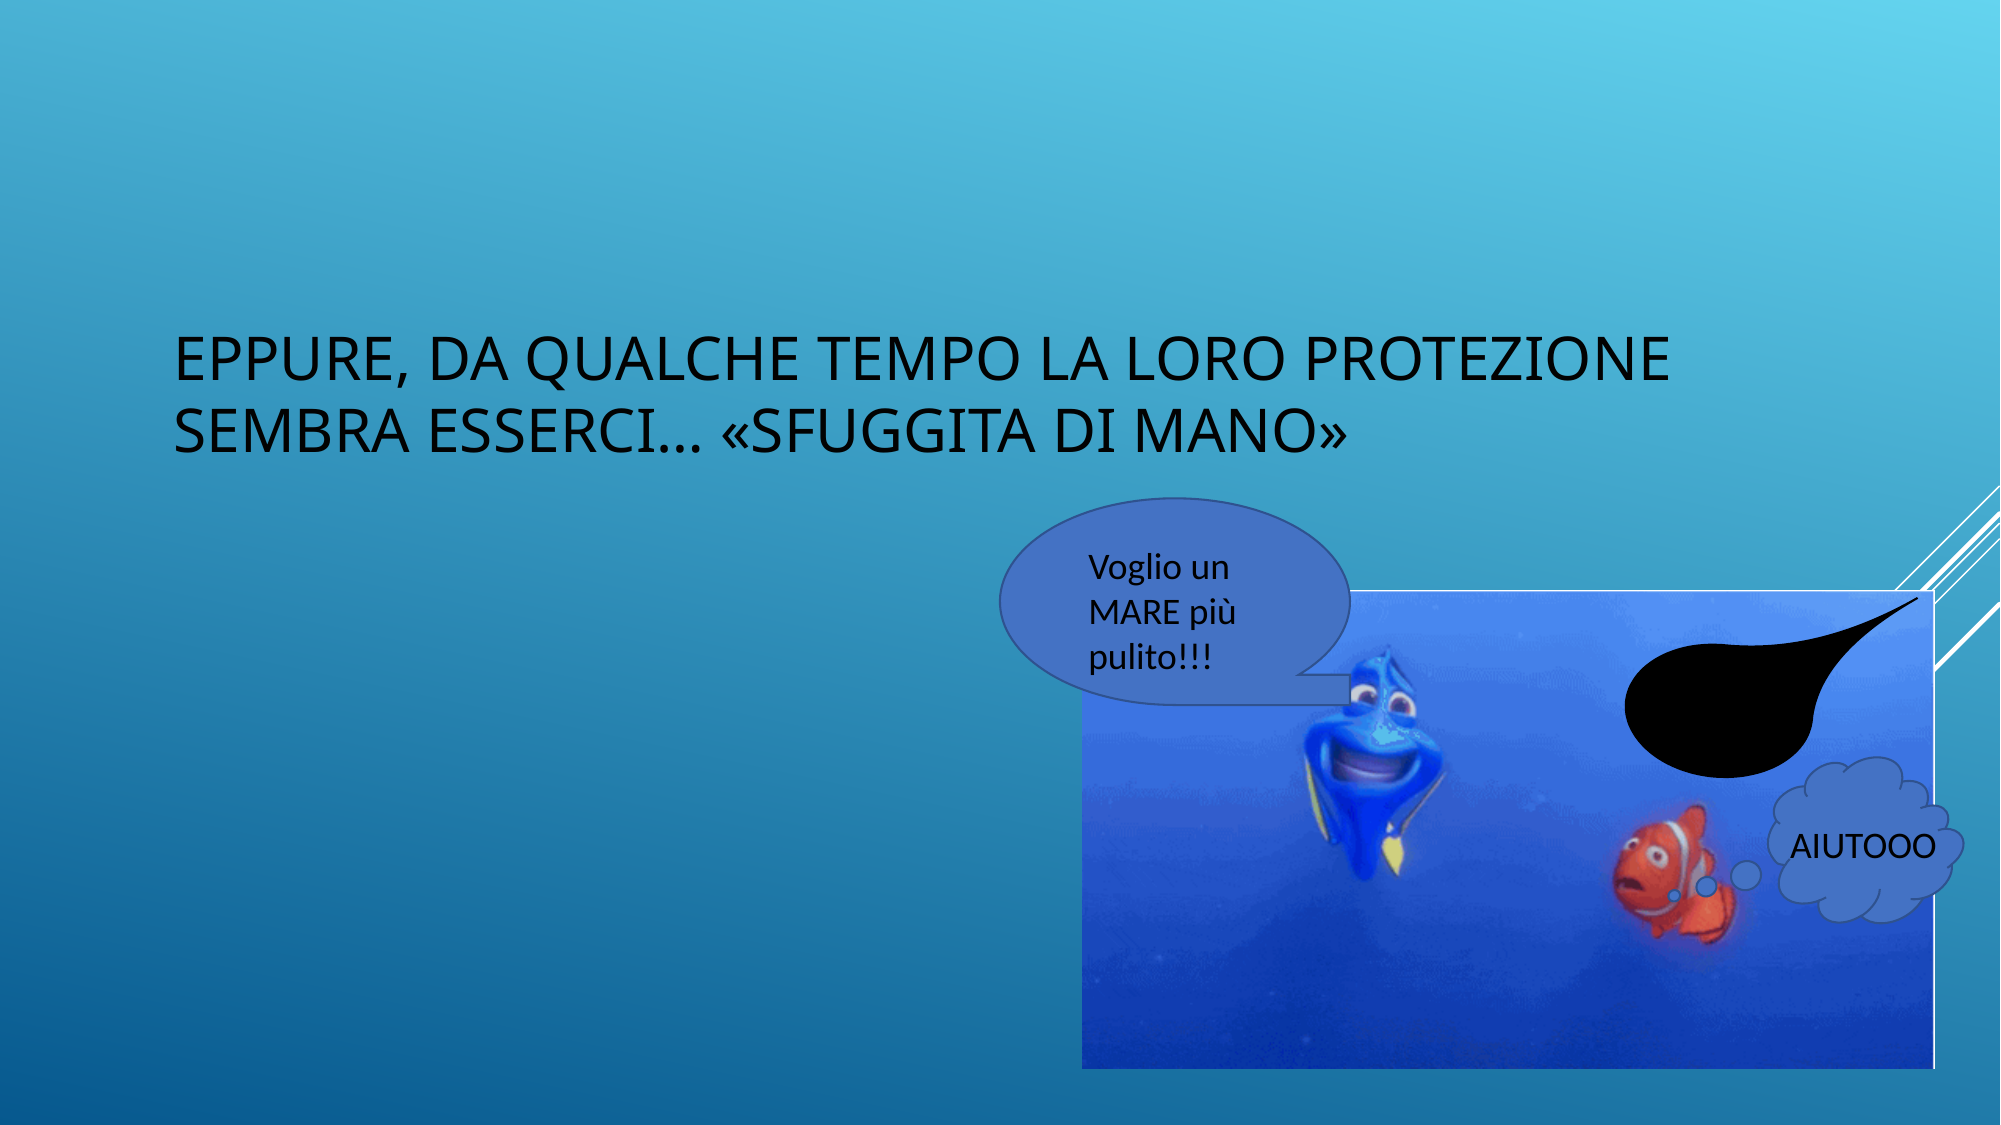

# Eppure, da qualche tempo la loro protezione sembra esserci… «sfuggita di mano»
Voglio un MARE più pulito!!!
AIUTOOO